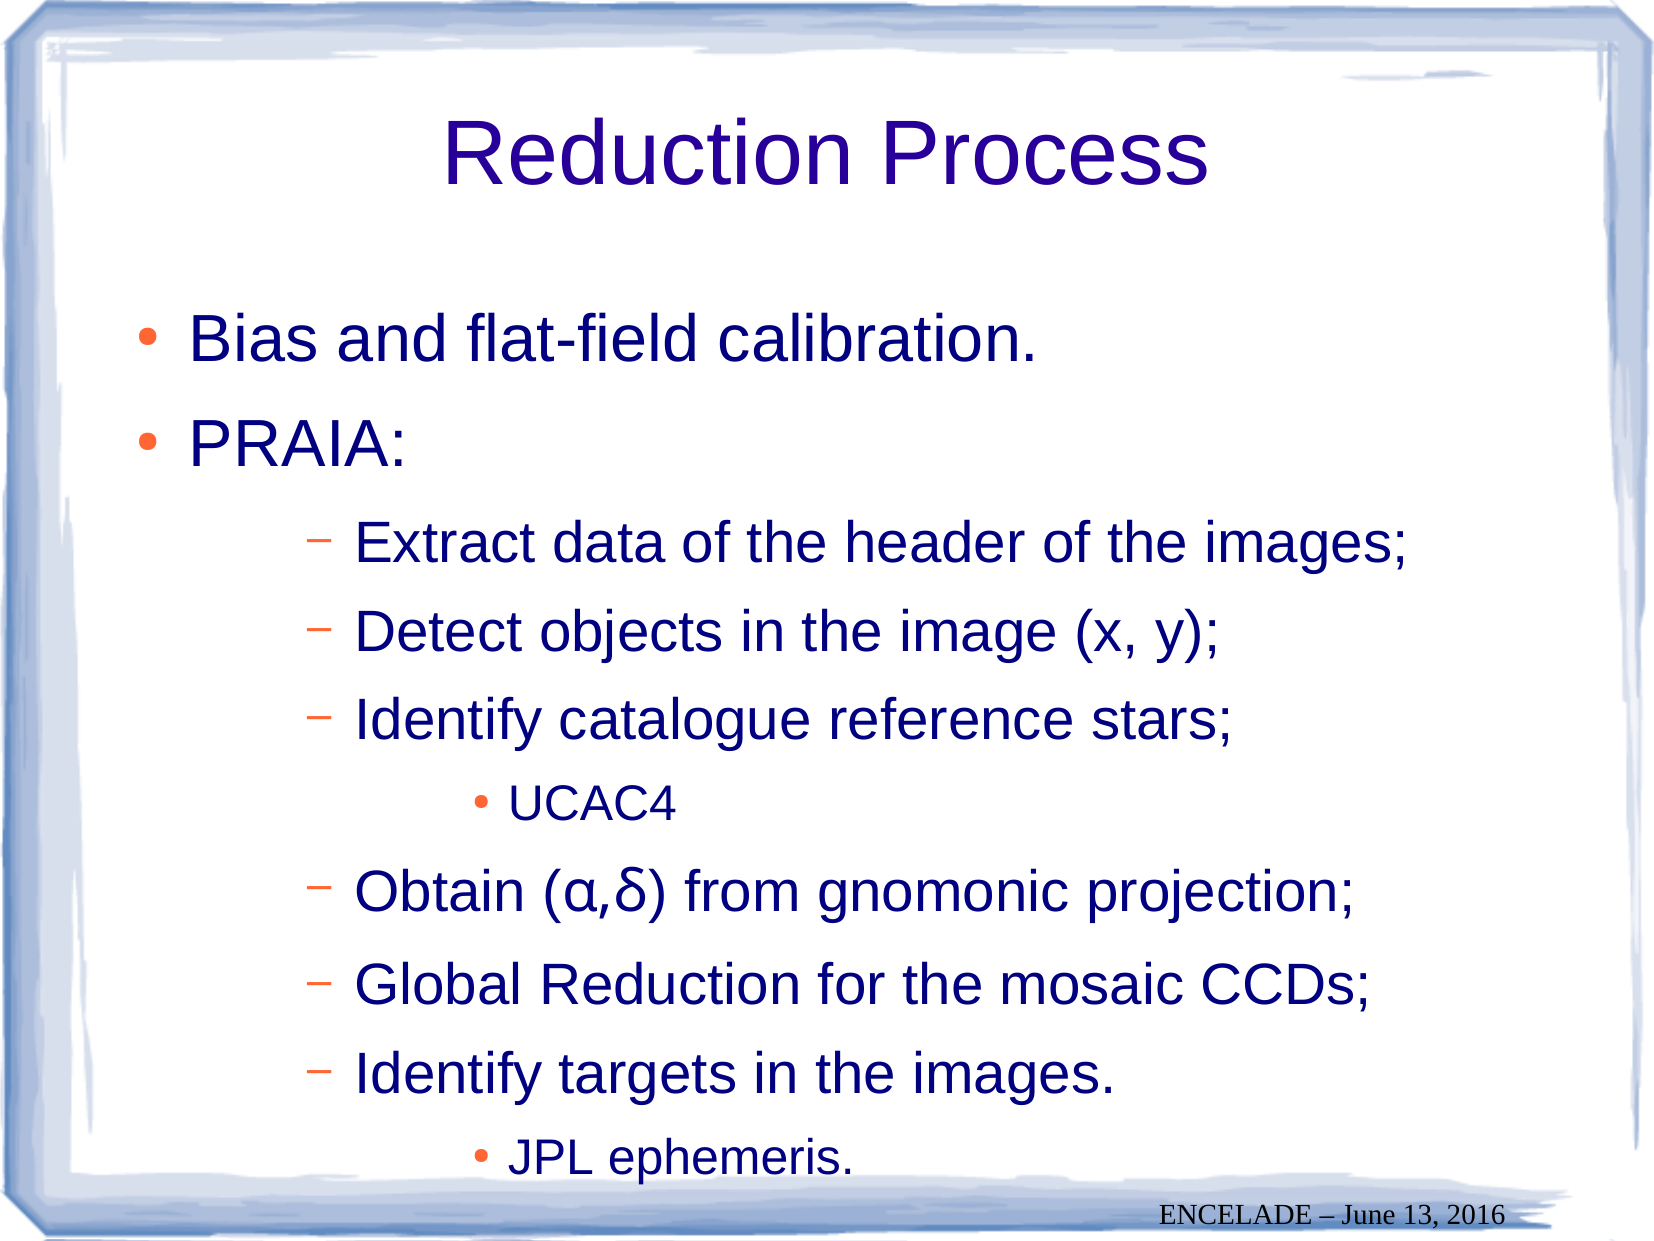

# Reduction Process
Bias and flat-field calibration.
PRAIA:
Extract data of the header of the images;
Detect objects in the image (x, y);
Identify catalogue reference stars;
UCAC4
Obtain (α,δ) from gnomonic projection;
Global Reduction for the mosaic CCDs;
Identify targets in the images.
JPL ephemeris.